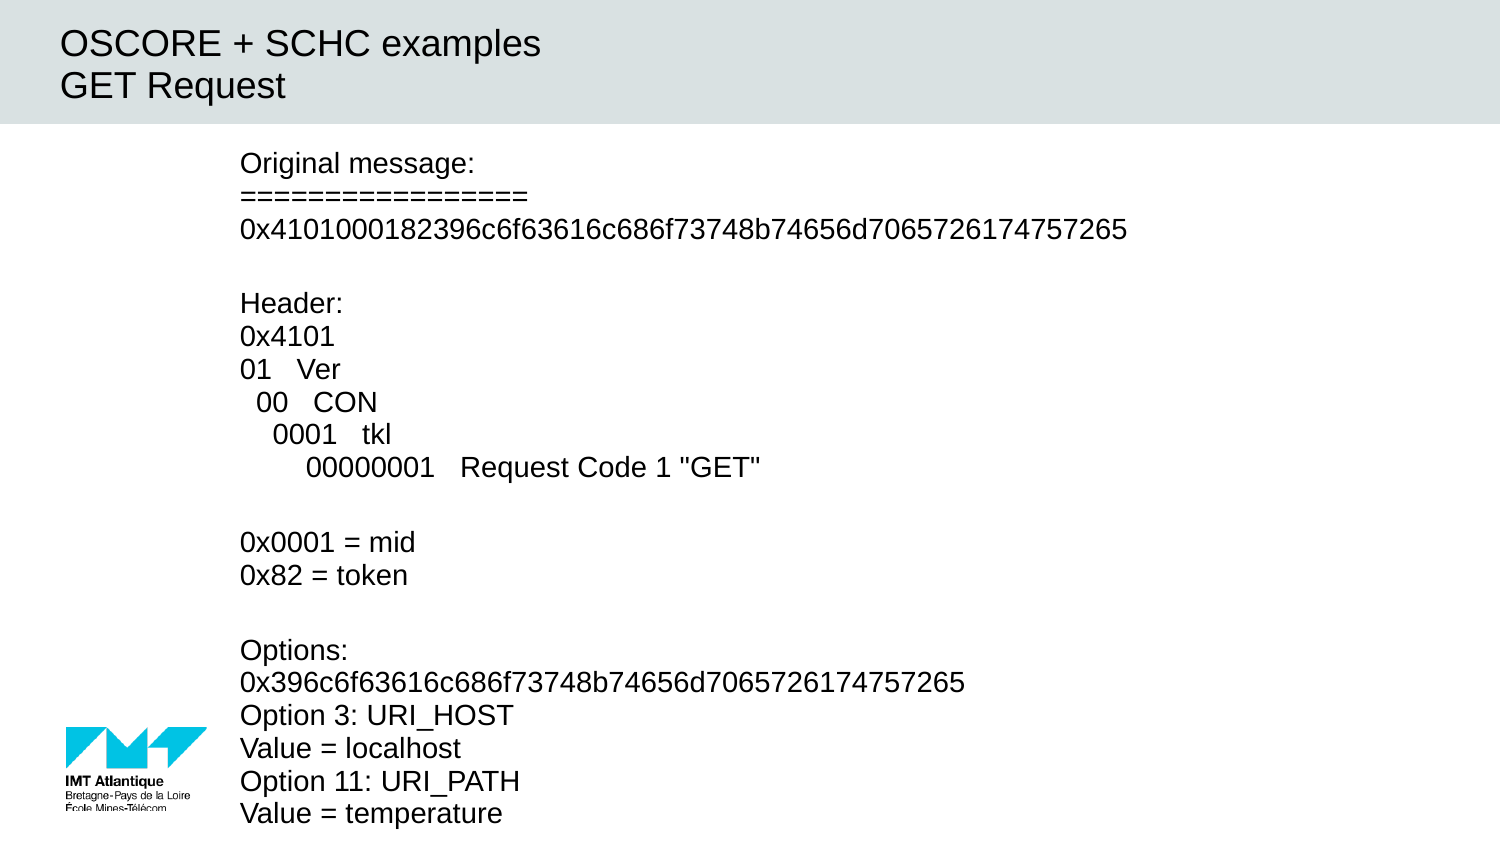

OSCORE + SCHC examples
GET Request
Original message:
=================
0x4101000182396c6f63616c686f73748b74656d7065726174757265
Header:
0x4101
01 Ver
 00 CON
 0001 tkl
 00000001 Request Code 1 "GET"
0x0001 = mid
0x82 = token
Options:
0x396c6f63616c686f73748b74656d7065726174757265
Option 3: URI_HOST
Value = localhost
Option 11: URI_PATH
Value = temperature